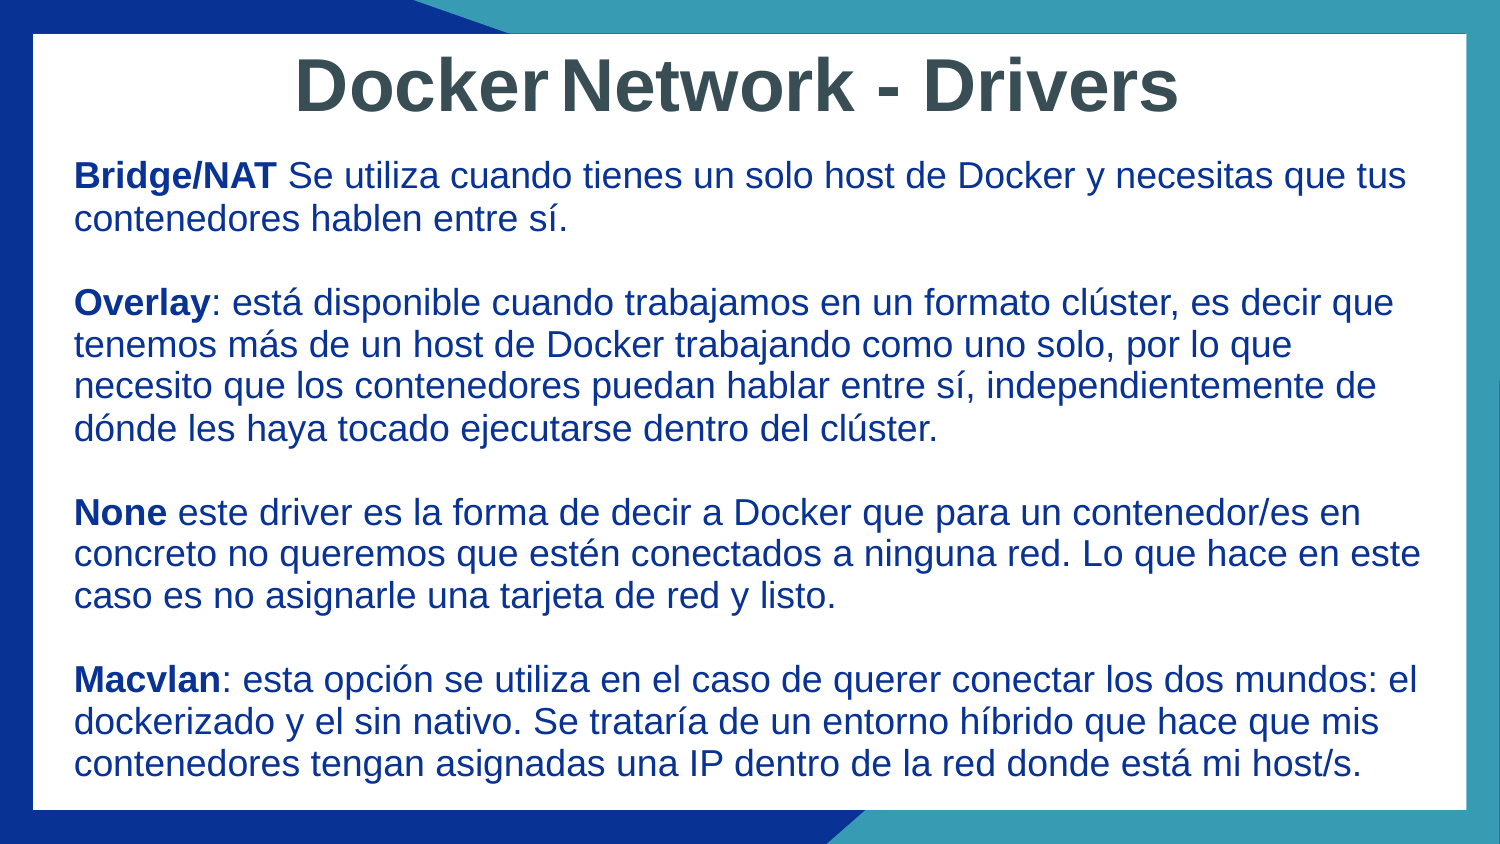

Docker Network - Drivers
Bridge/NAT Se utiliza cuando tienes un solo host de Docker y necesitas que tus contenedores hablen entre sí.
Overlay: está disponible cuando trabajamos en un formato clúster, es decir que tenemos más de un host de Docker trabajando como uno solo, por lo que necesito que los contenedores puedan hablar entre sí, independientemente de dónde les haya tocado ejecutarse dentro del clúster.
None este driver es la forma de decir a Docker que para un contenedor/es en concreto no queremos que estén conectados a ninguna red. Lo que hace en este caso es no asignarle una tarjeta de red y listo.
Macvlan: esta opción se utiliza en el caso de querer conectar los dos mundos: el dockerizado y el sin nativo. Se trataría de un entorno híbrido que hace que mis contenedores tengan asignadas una IP dentro de la red donde está mi host/s.